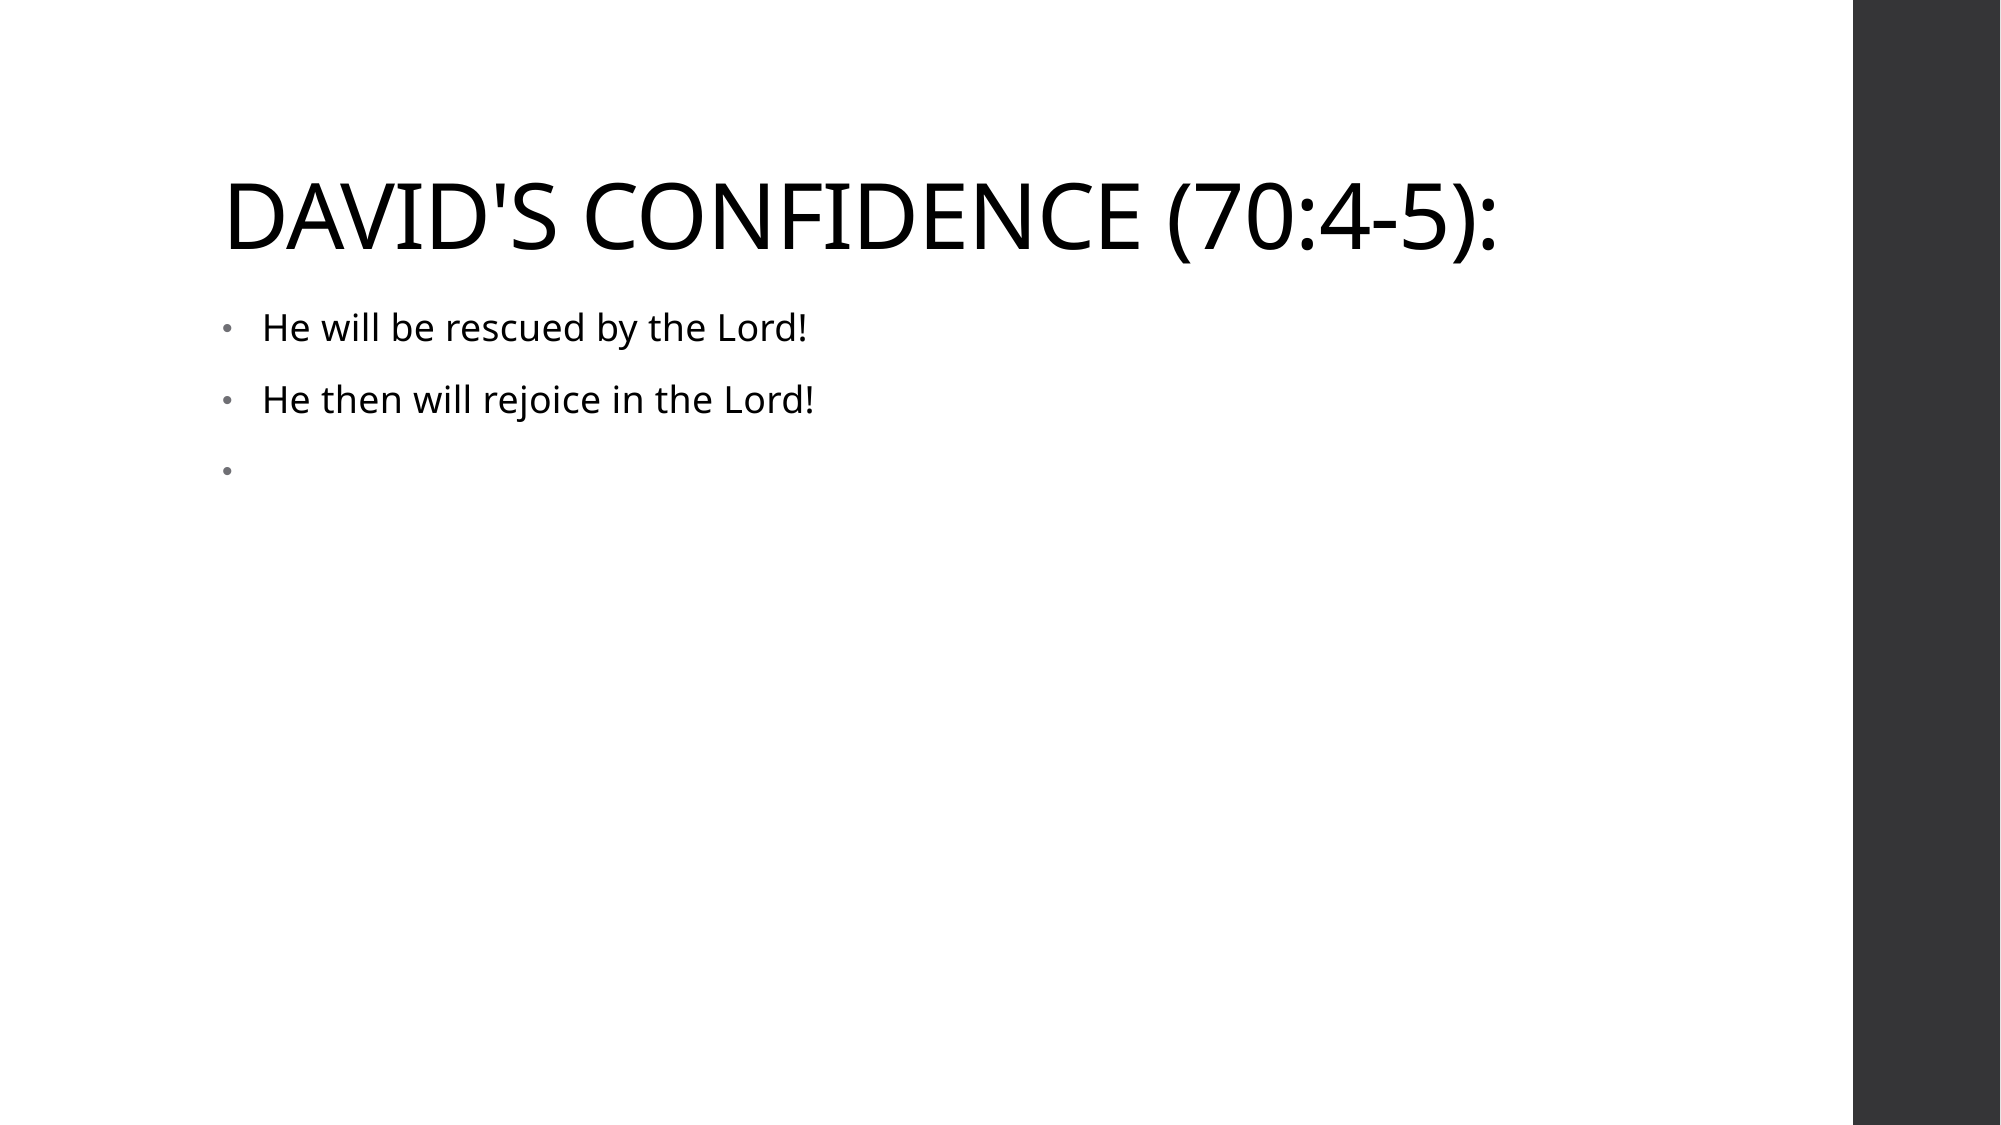

# DAVID'S CONFIDENCE (70:4-5):
 He will be rescued by the Lord!
 He then will rejoice in the Lord!